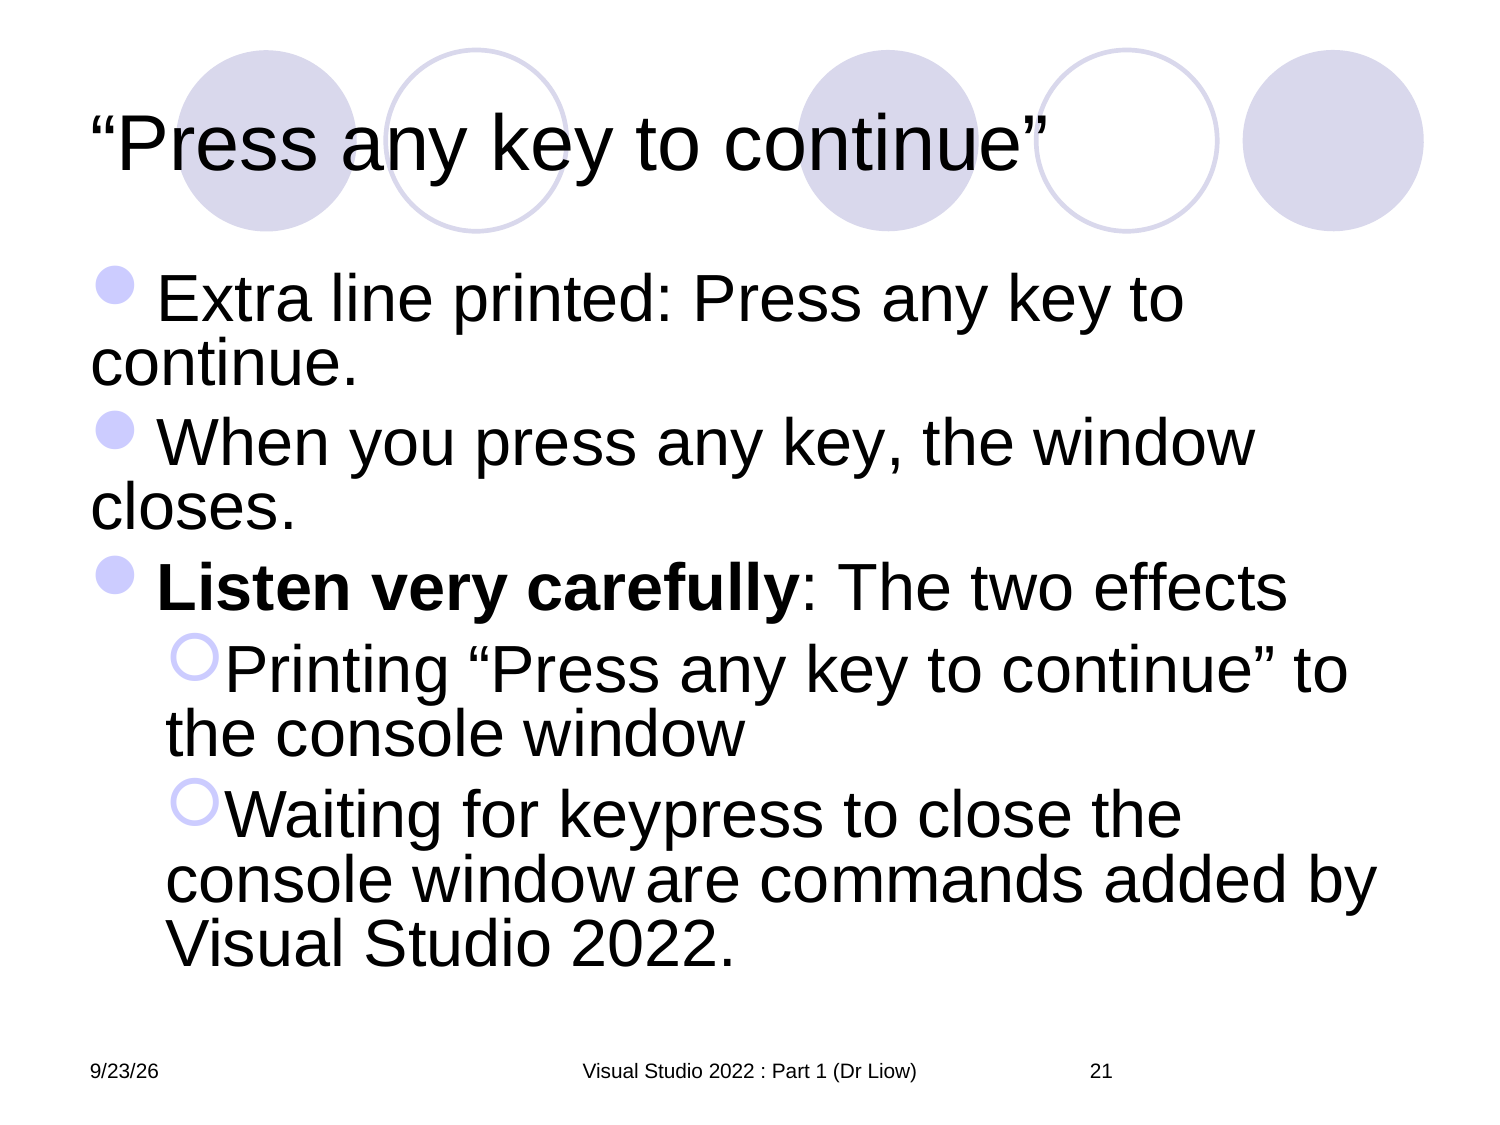

# “Press any key to continue”
Extra line printed: Press any key to continue.
When you press any key, the window closes.
Listen very carefully: The two effects
Printing “Press any key to continue” to the console window
Waiting for keypress to close the console window are commands added by Visual Studio 2022.
Visual Studio 2022 : Part 1 (Dr Liow)